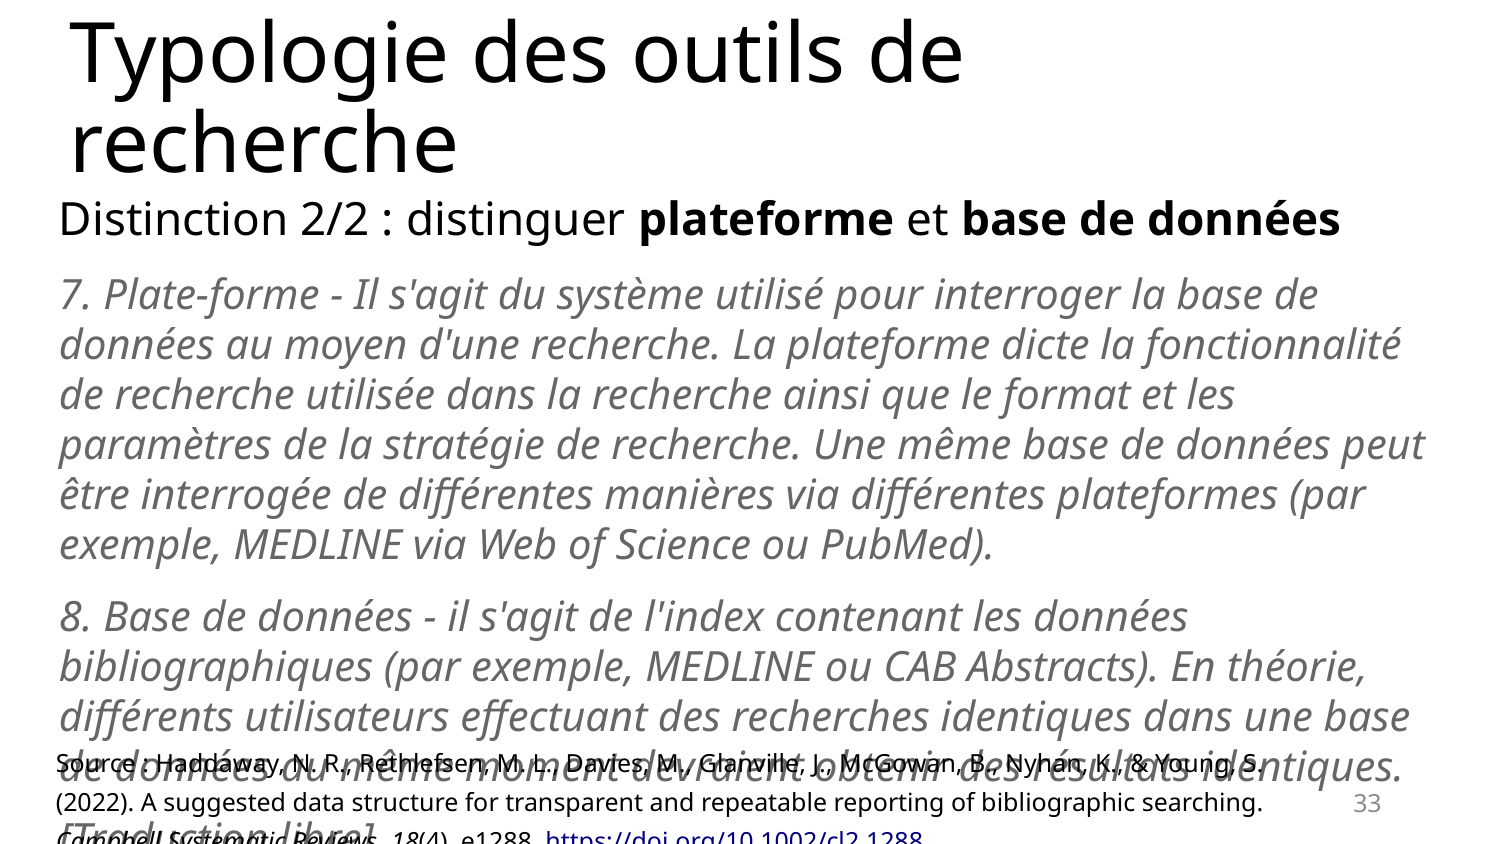

Typologie des outils de recherche
# Distinction 2/2 : distinguer plateforme et base de données
7. Plate-forme - Il s'agit du système utilisé pour interroger la base de données au moyen d'une recherche. La plateforme dicte la fonctionnalité de recherche utilisée dans la recherche ainsi que le format et les paramètres de la stratégie de recherche. Une même base de données peut être interrogée de différentes manières via différentes plateformes (par exemple, MEDLINE via Web of Science ou PubMed).
8. Base de données - il s'agit de l'index contenant les données bibliographiques (par exemple, MEDLINE ou CAB Abstracts). En théorie, différents utilisateurs effectuant des recherches identiques dans une base de données au même moment devraient obtenir des résultats identiques.
[Traduction libre]
Source : Haddaway, N. R., Rethlefsen, M. L., Davies, M., Glanville, J., McGowan, B., Nyhan, K., & Young, S. (2022). A suggested data structure for transparent and repeatable reporting of bibliographic searching. Campbell Systematic Reviews, 18(4), e1288. https://doi.org/10.1002/cl2.1288
33